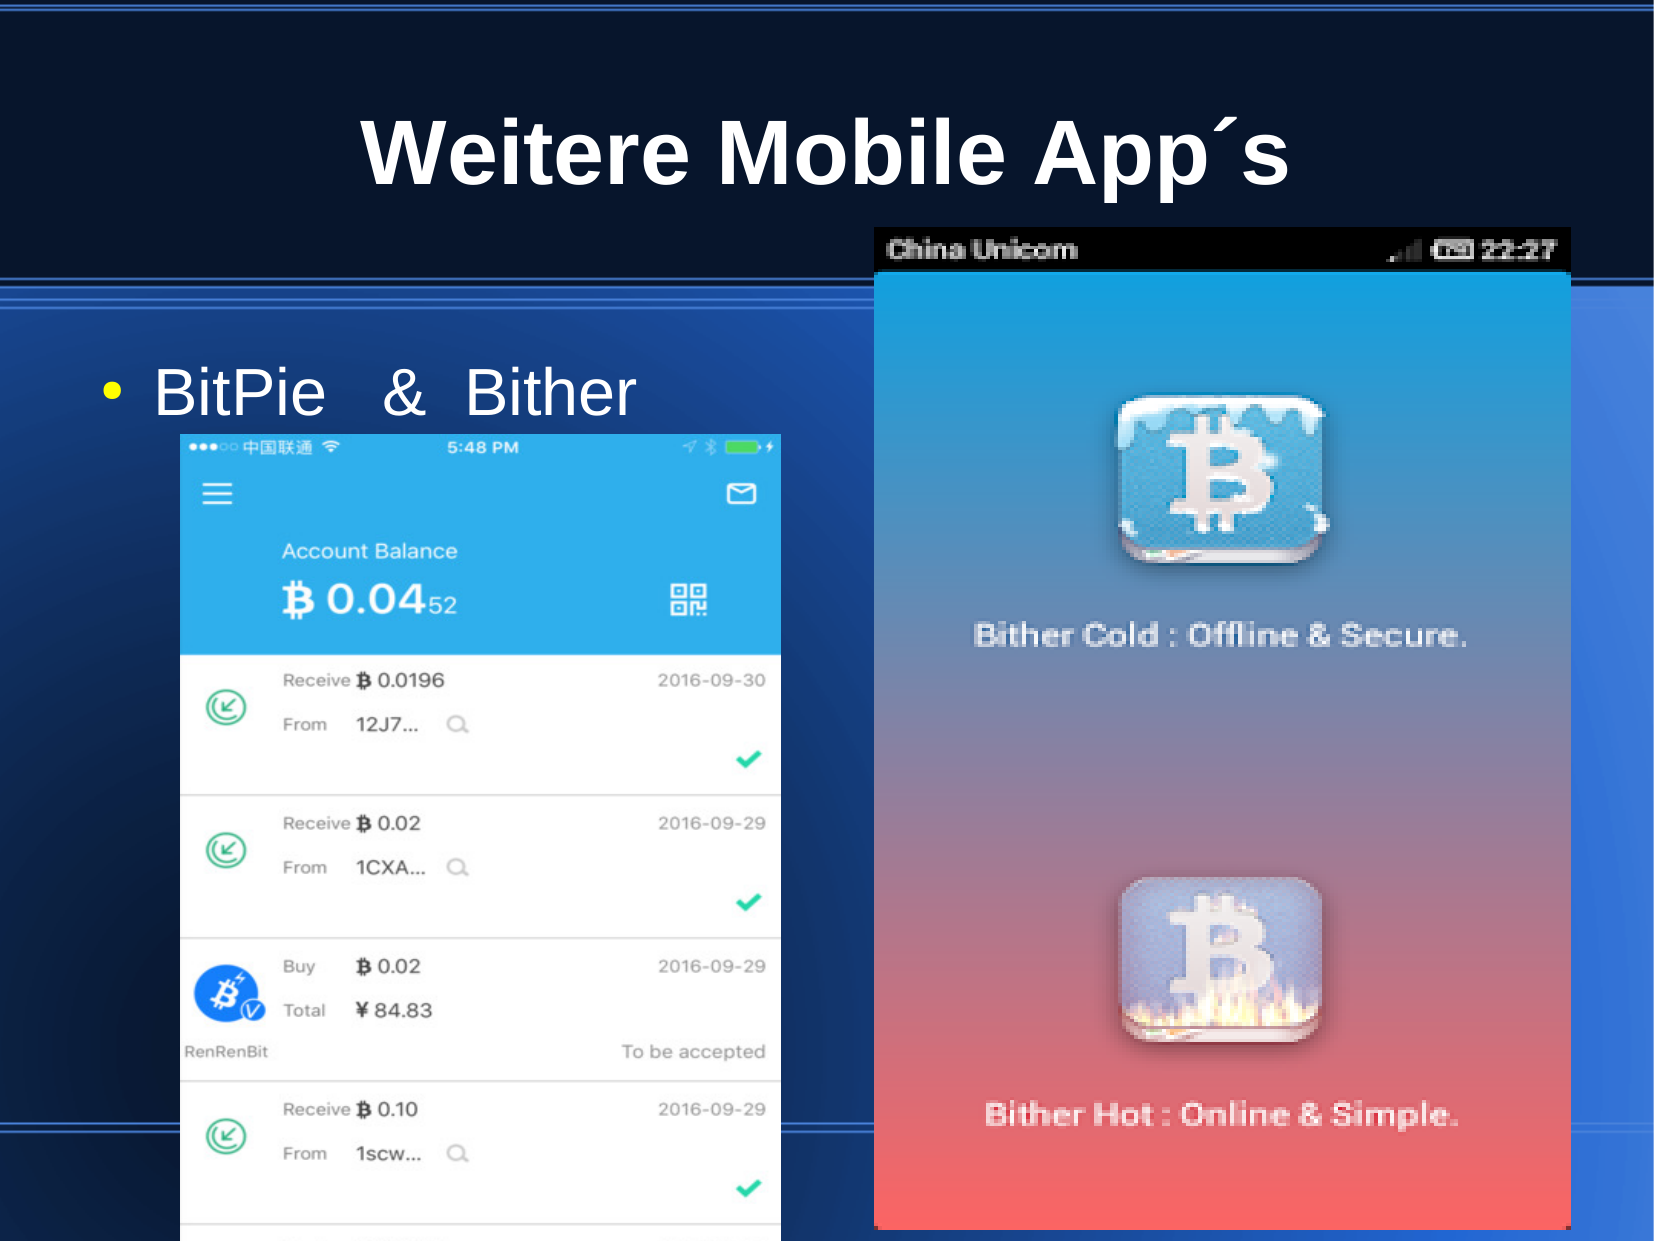

# Weitere Mobile App´s
BitPie & Bither